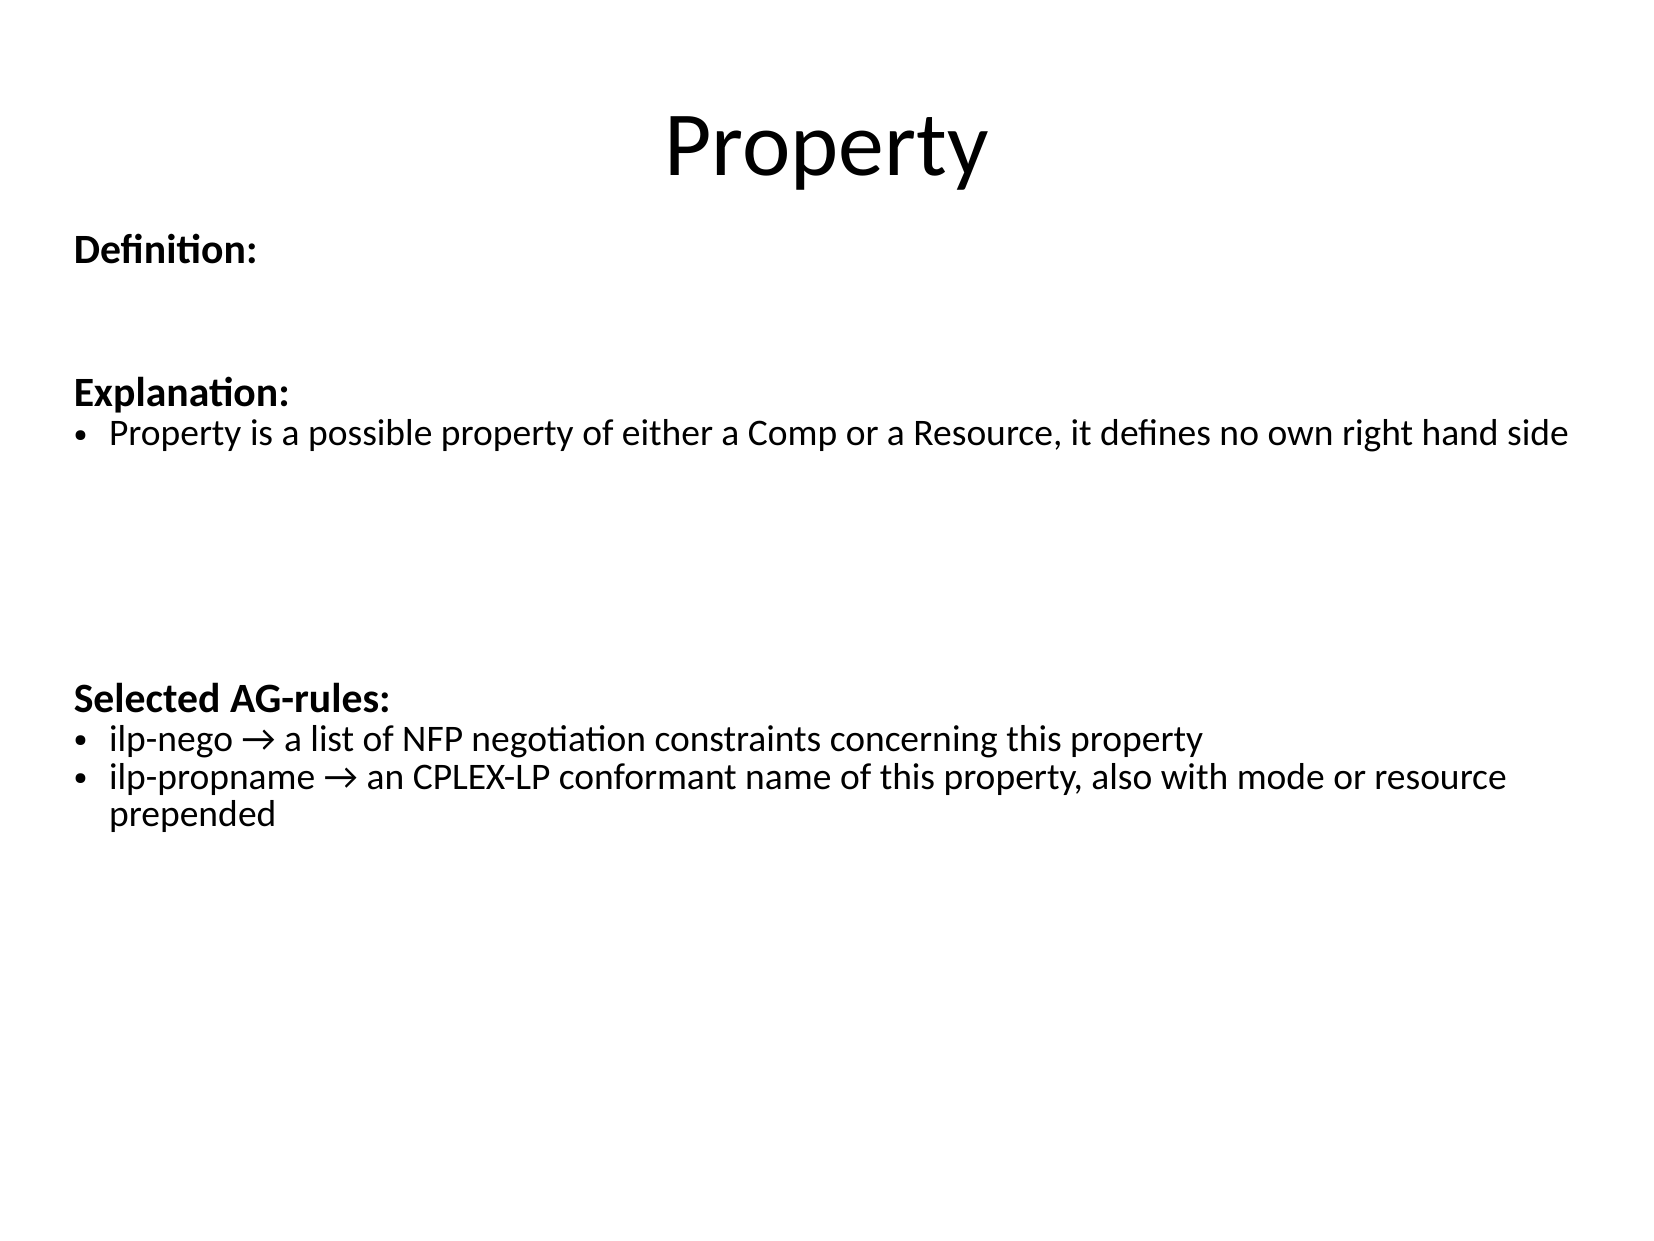

# Property
Definition:
Explanation:
Property is a possible property of either a Comp or a Resource, it defines no own right hand side
Selected AG-rules:
ilp-nego → a list of NFP negotiation constraints concerning this property
ilp-propname → an CPLEX-LP conformant name of this property, also with mode or resource prepended